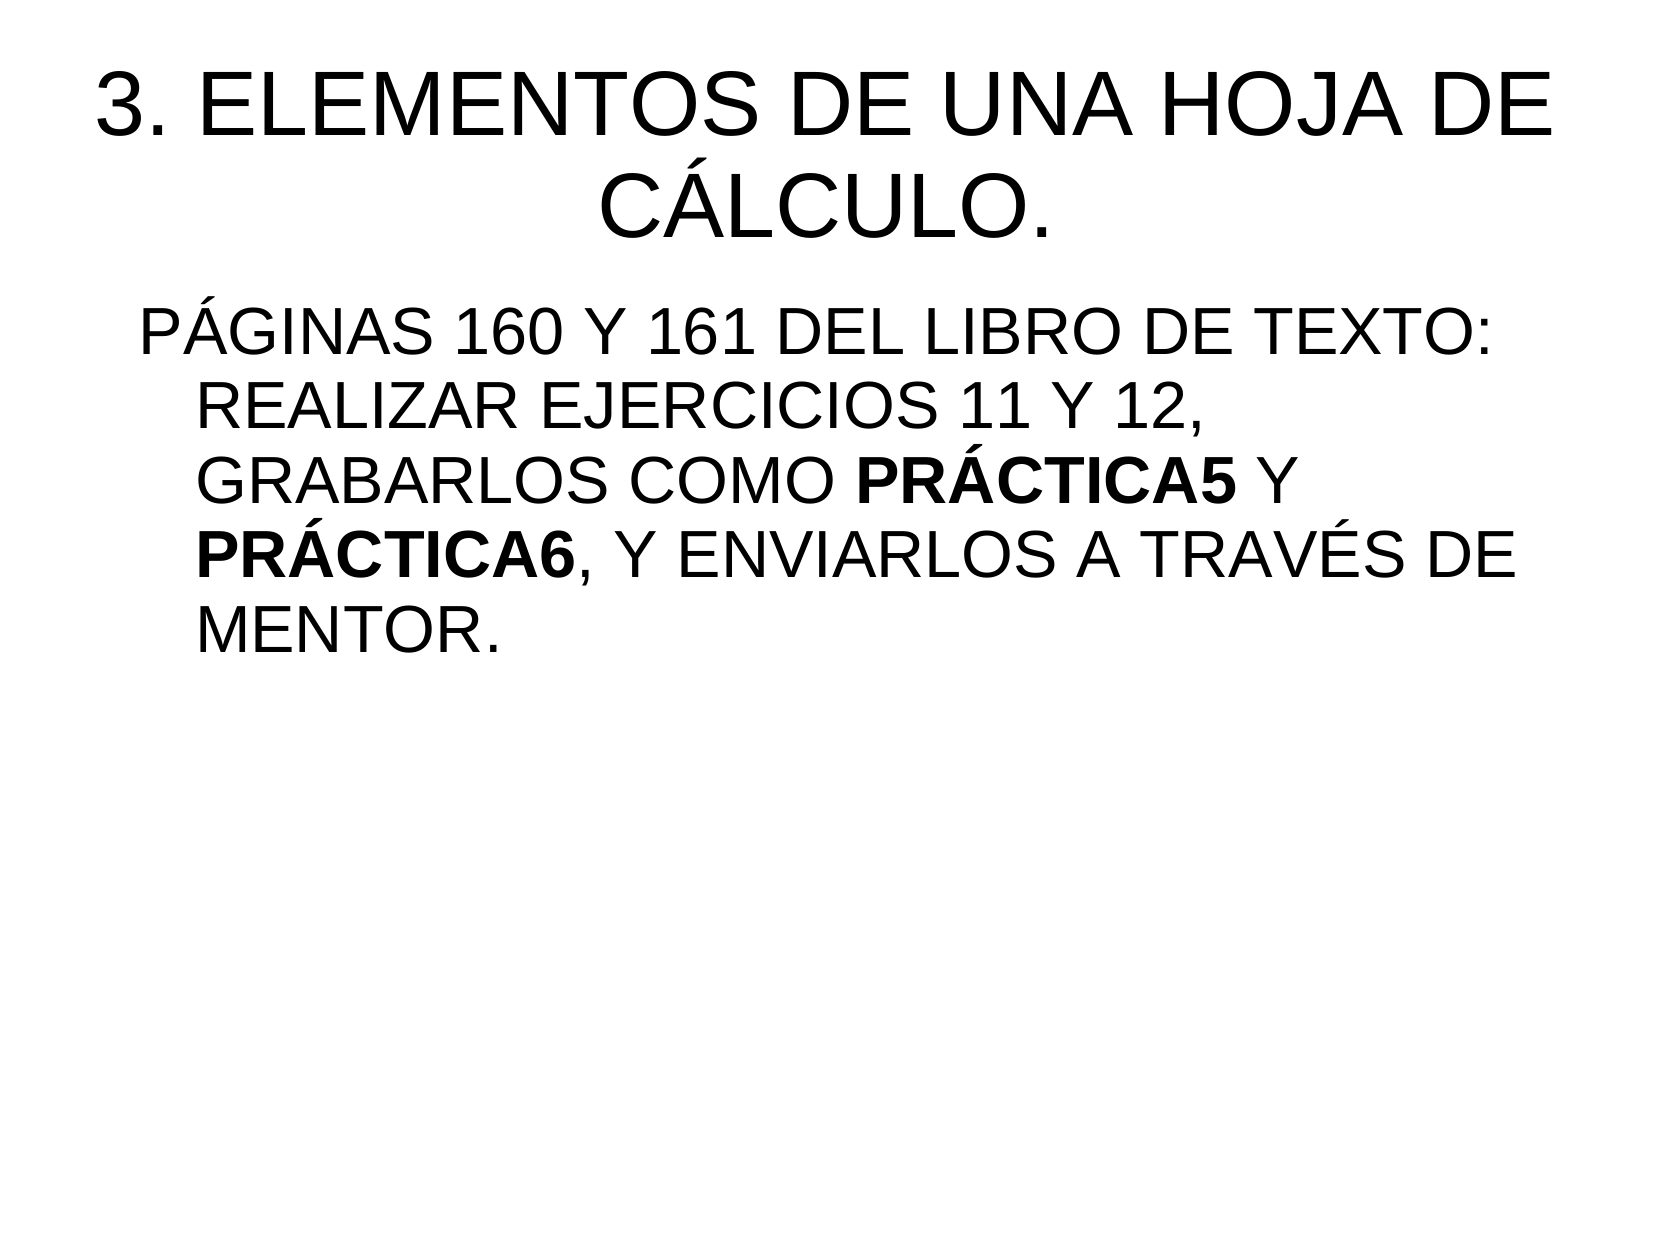

# 3. ELEMENTOS DE UNA HOJA DE CÁLCULO.
PÁGINAS 160 Y 161 DEL LIBRO DE TEXTO: REALIZAR EJERCICIOS 11 Y 12, GRABARLOS COMO PRÁCTICA5 Y PRÁCTICA6, Y ENVIARLOS A TRAVÉS DE MENTOR.